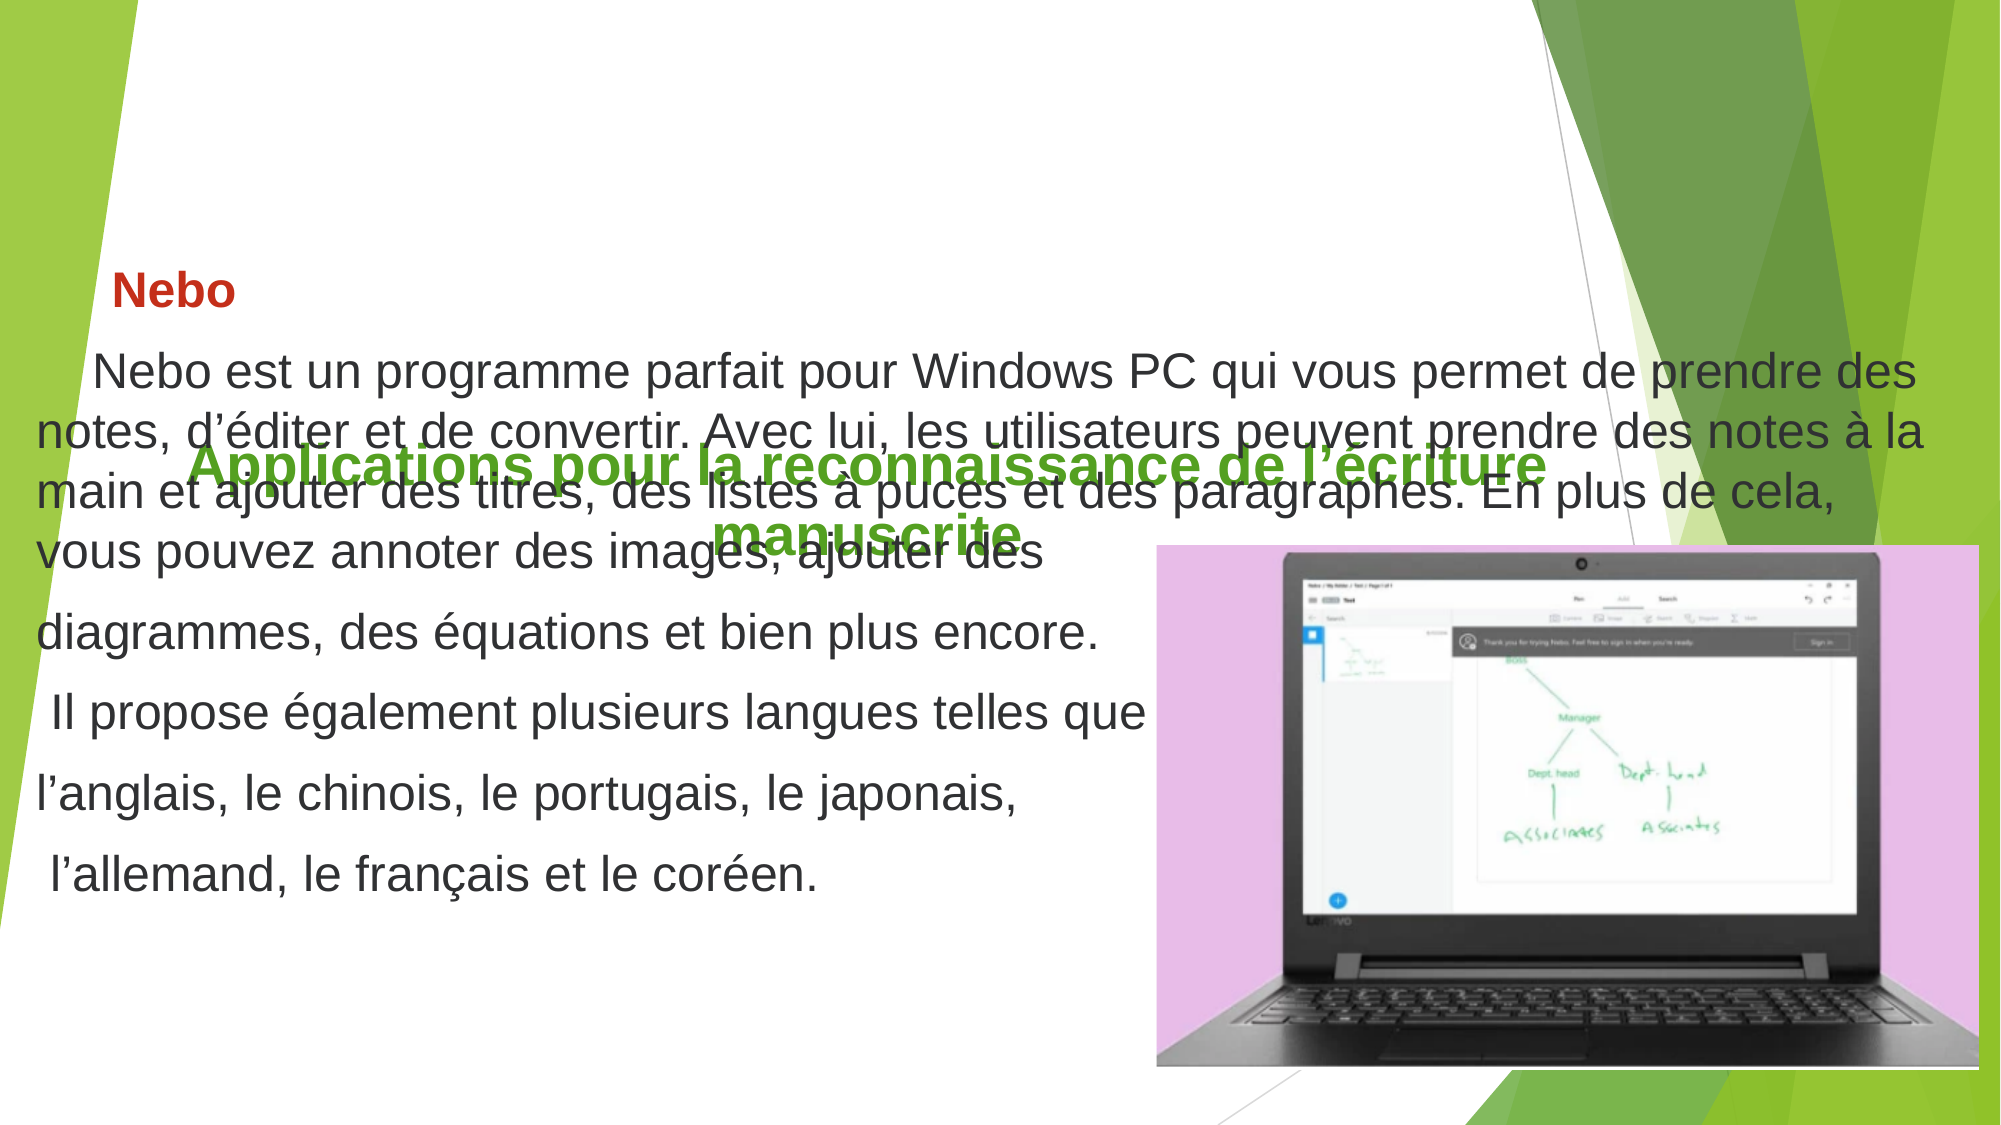

# Applications pour la reconnaissance de l’écriture manuscrite
 	Nebo
    Nebo est un programme parfait pour Windows PC qui vous permet de prendre des notes, d’éditer et de convertir. Avec lui, les utilisateurs peuvent prendre des notes à la main et ajouter des titres, des listes à puces et des paragraphes. En plus de cela, vous pouvez annoter des images, ajouter des
diagrammes, des équations et bien plus encore.
 Il propose également plusieurs langues telles que
l’anglais, le chinois, le portugais, le japonais,
 l’allemand, le français et le coréen.